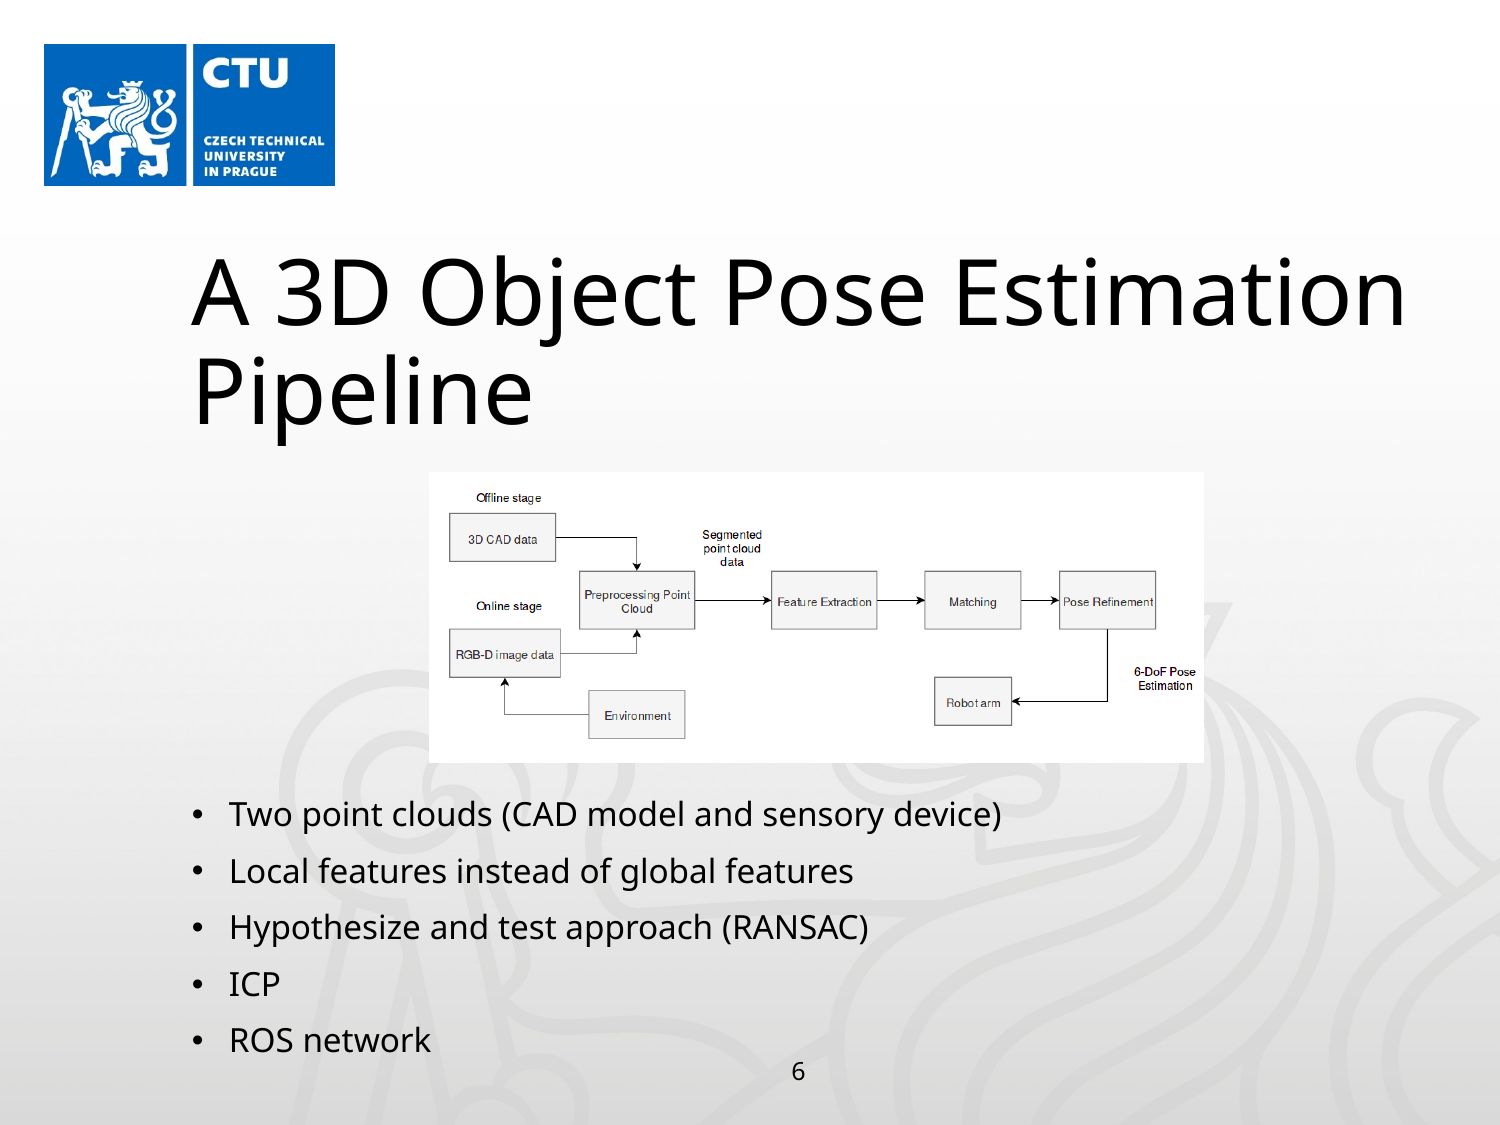

# A 3D Object Pose Estimation Pipeline
Two point clouds (CAD model and sensory device)
Local features instead of global features
Hypothesize and test approach (RANSAC)
ICP
ROS network
6